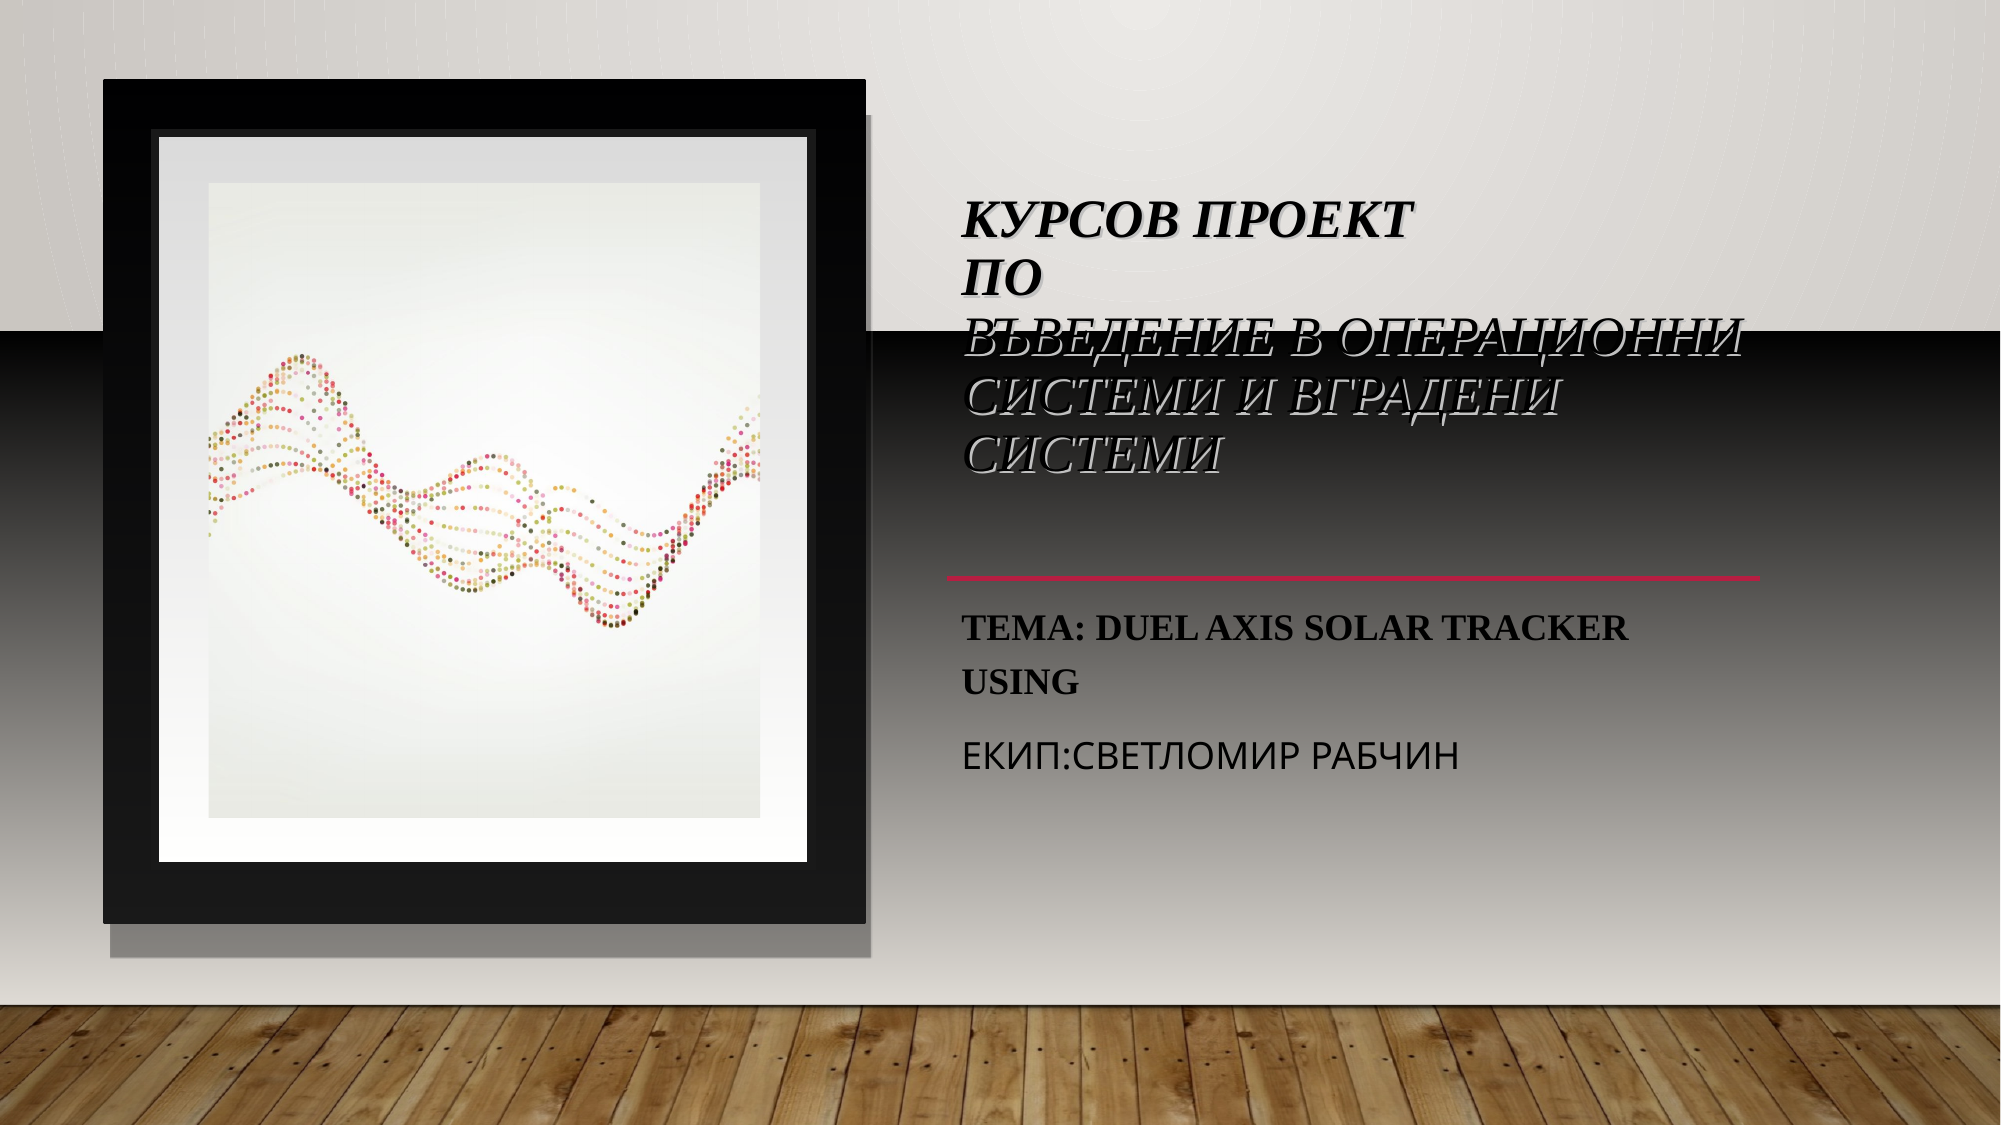

# КУРСОВ ПРОЕКТ по Въведение в Операционни системи и Вградени системи
Тема: Duel Axis Solar Tracker Using
Екип:Светломир Рабчин